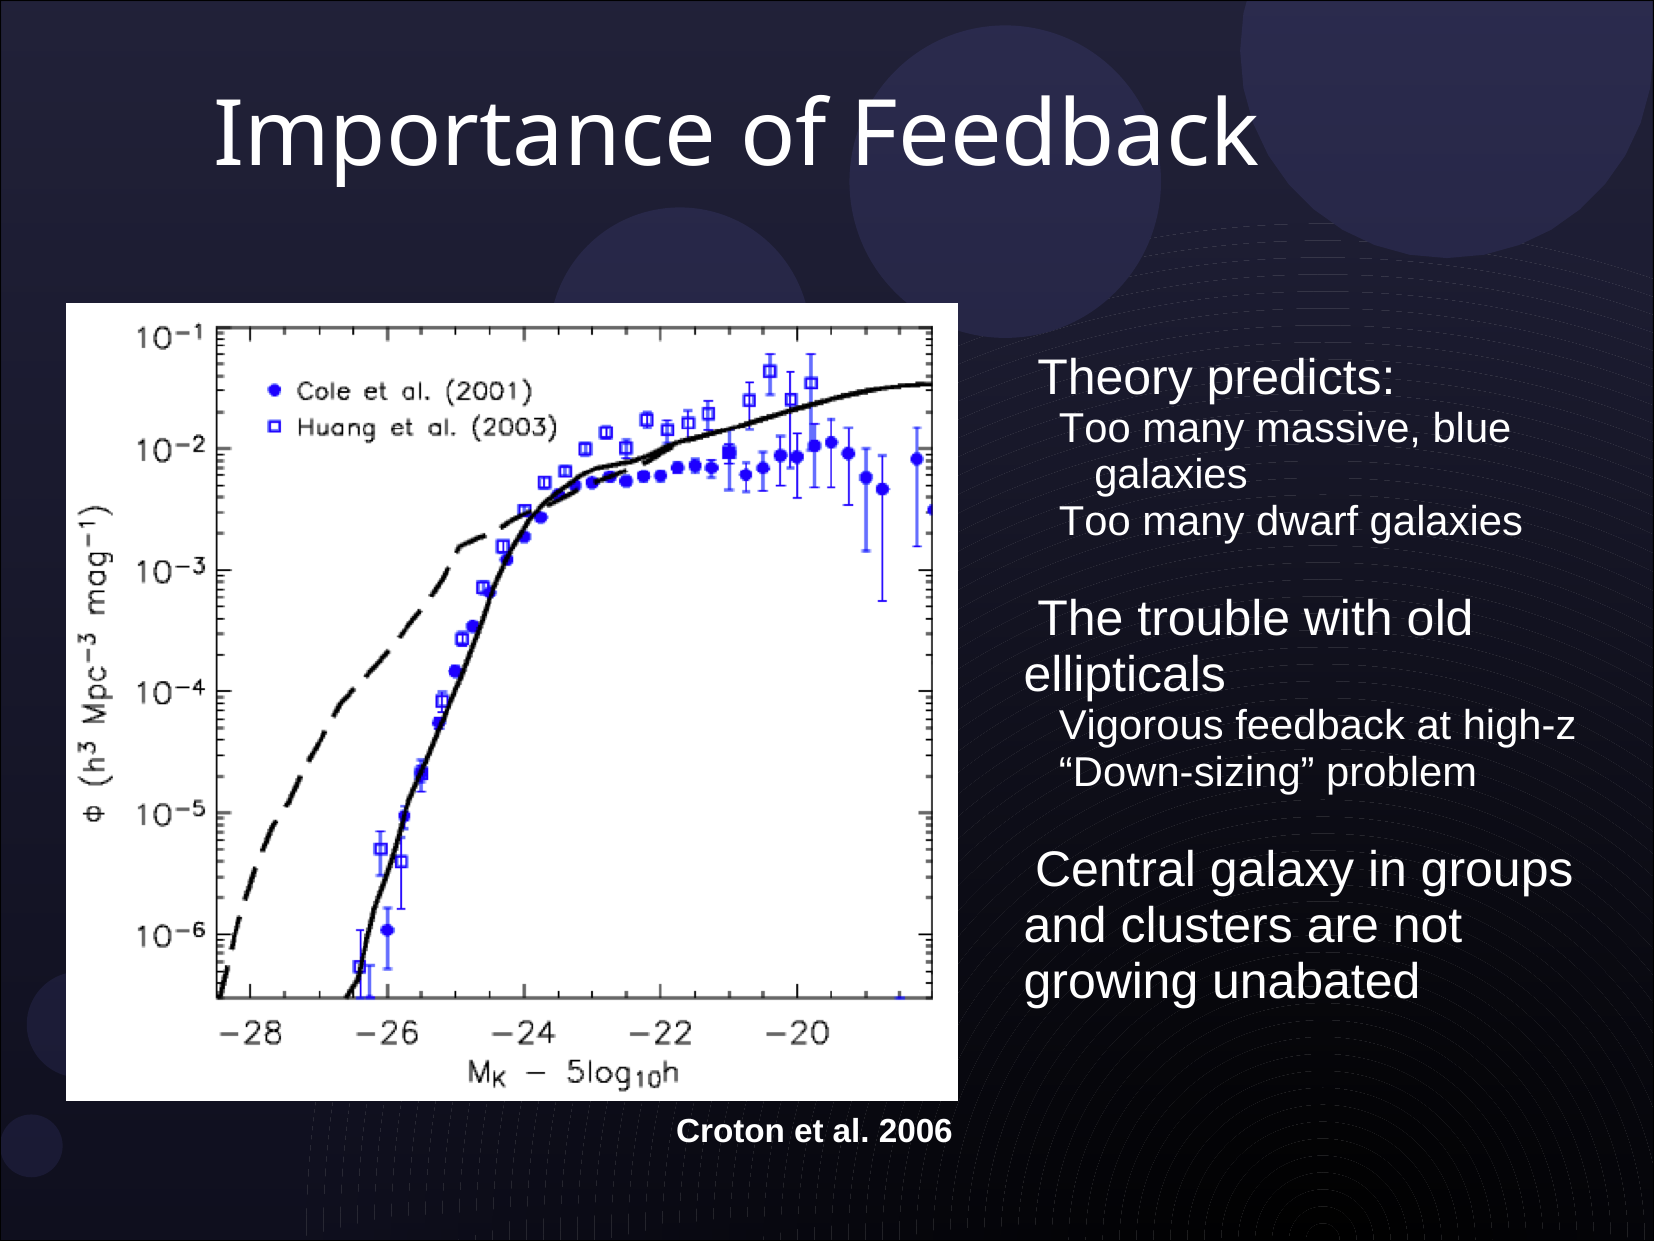

Importance of Feedback
 Theory predicts:
Too many massive, blue galaxies
Too many dwarf galaxies
 The trouble with old ellipticals
Vigorous feedback at high-z
“Down-sizing” problem
 Central galaxy in groups and clusters are not growing unabated
Croton et al. 2006